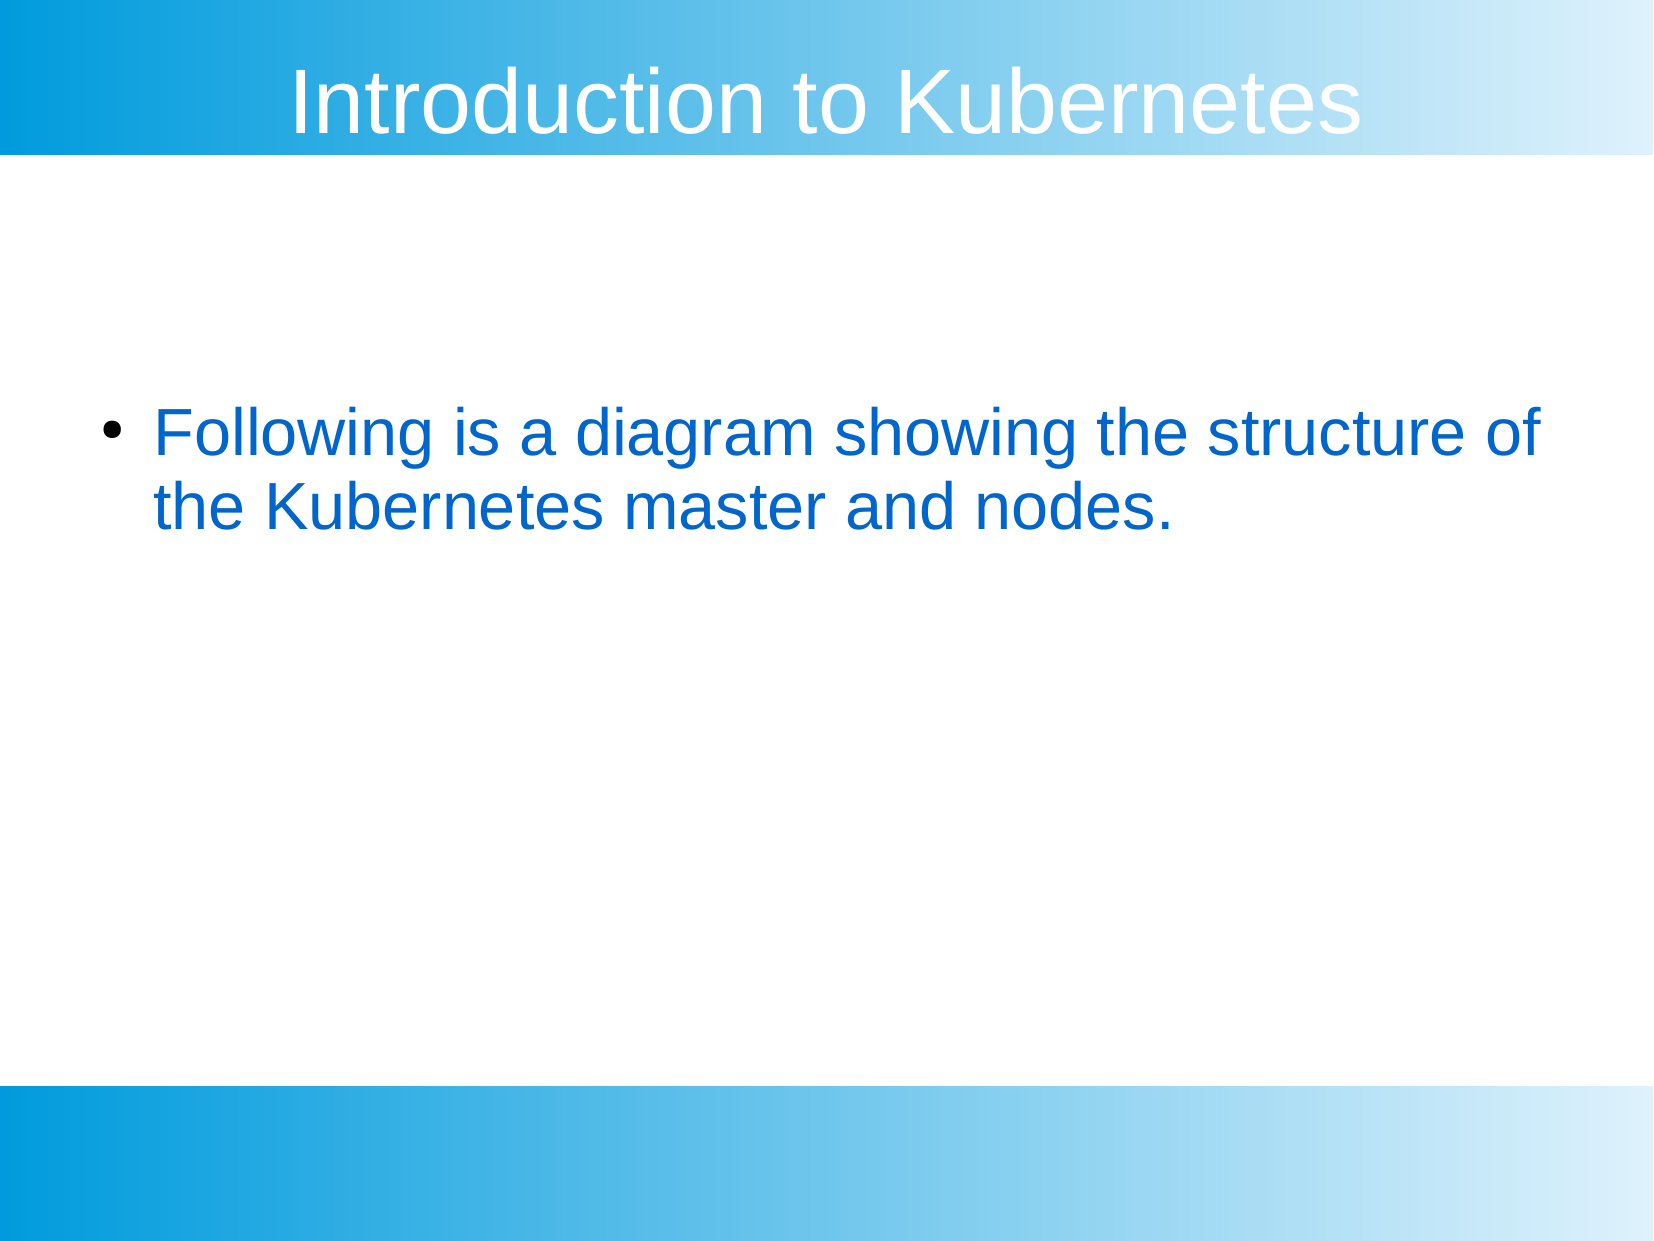

# Introduction to Kubernetes
Following is a diagram showing the structure of the Kubernetes master and nodes.